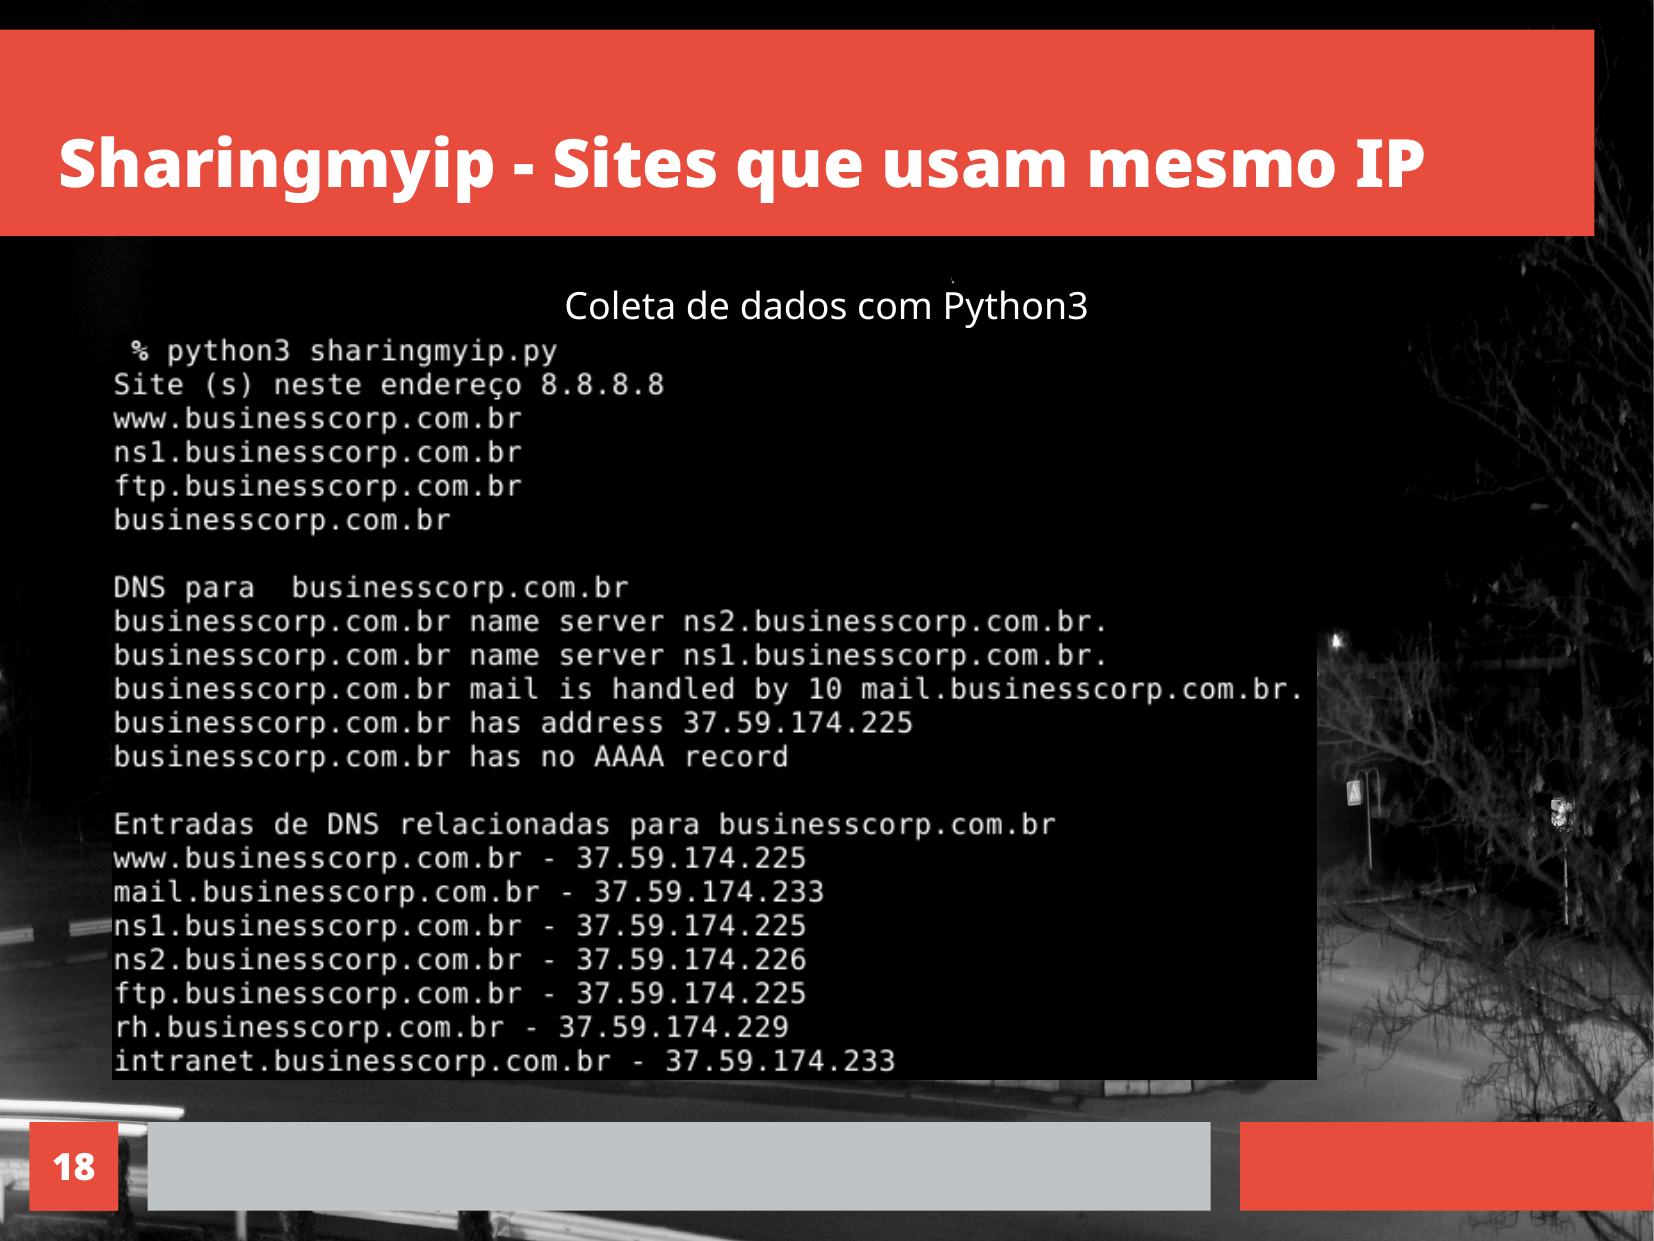

# Sharingmyip - Sites que usam mesmo IP
Coleta de dados com Python3
18